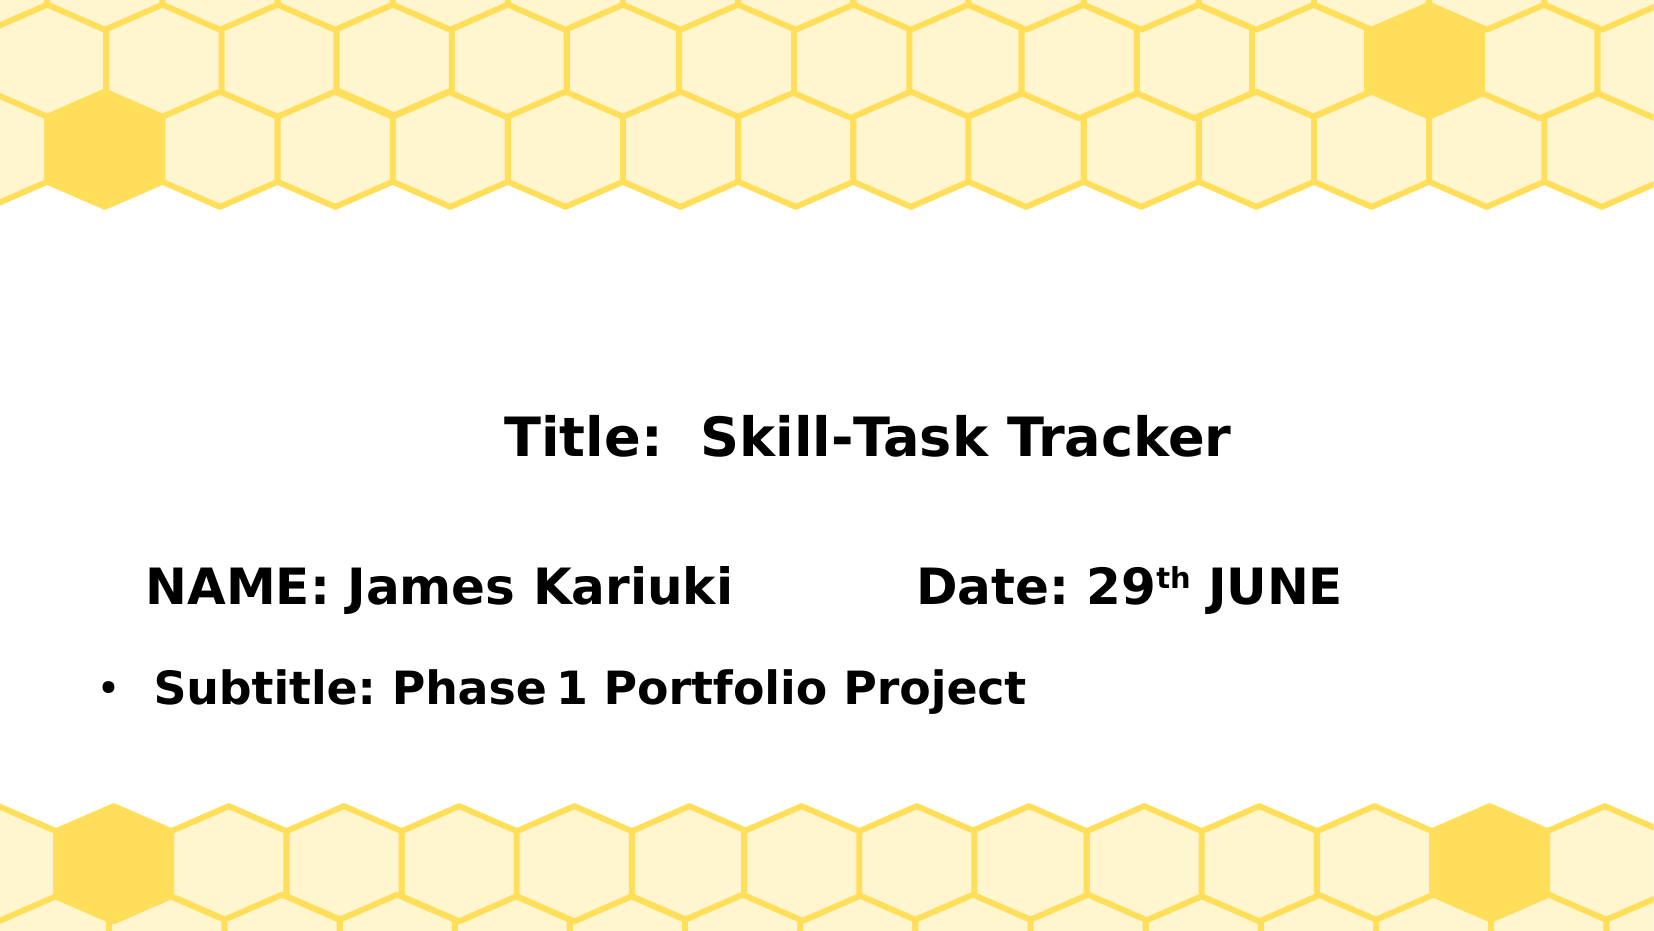

# Title: Skill‑Task Tracker
NAME: James Kariuki
Date: 29th JUNE
Subtitle: Phase 1 Portfolio Project